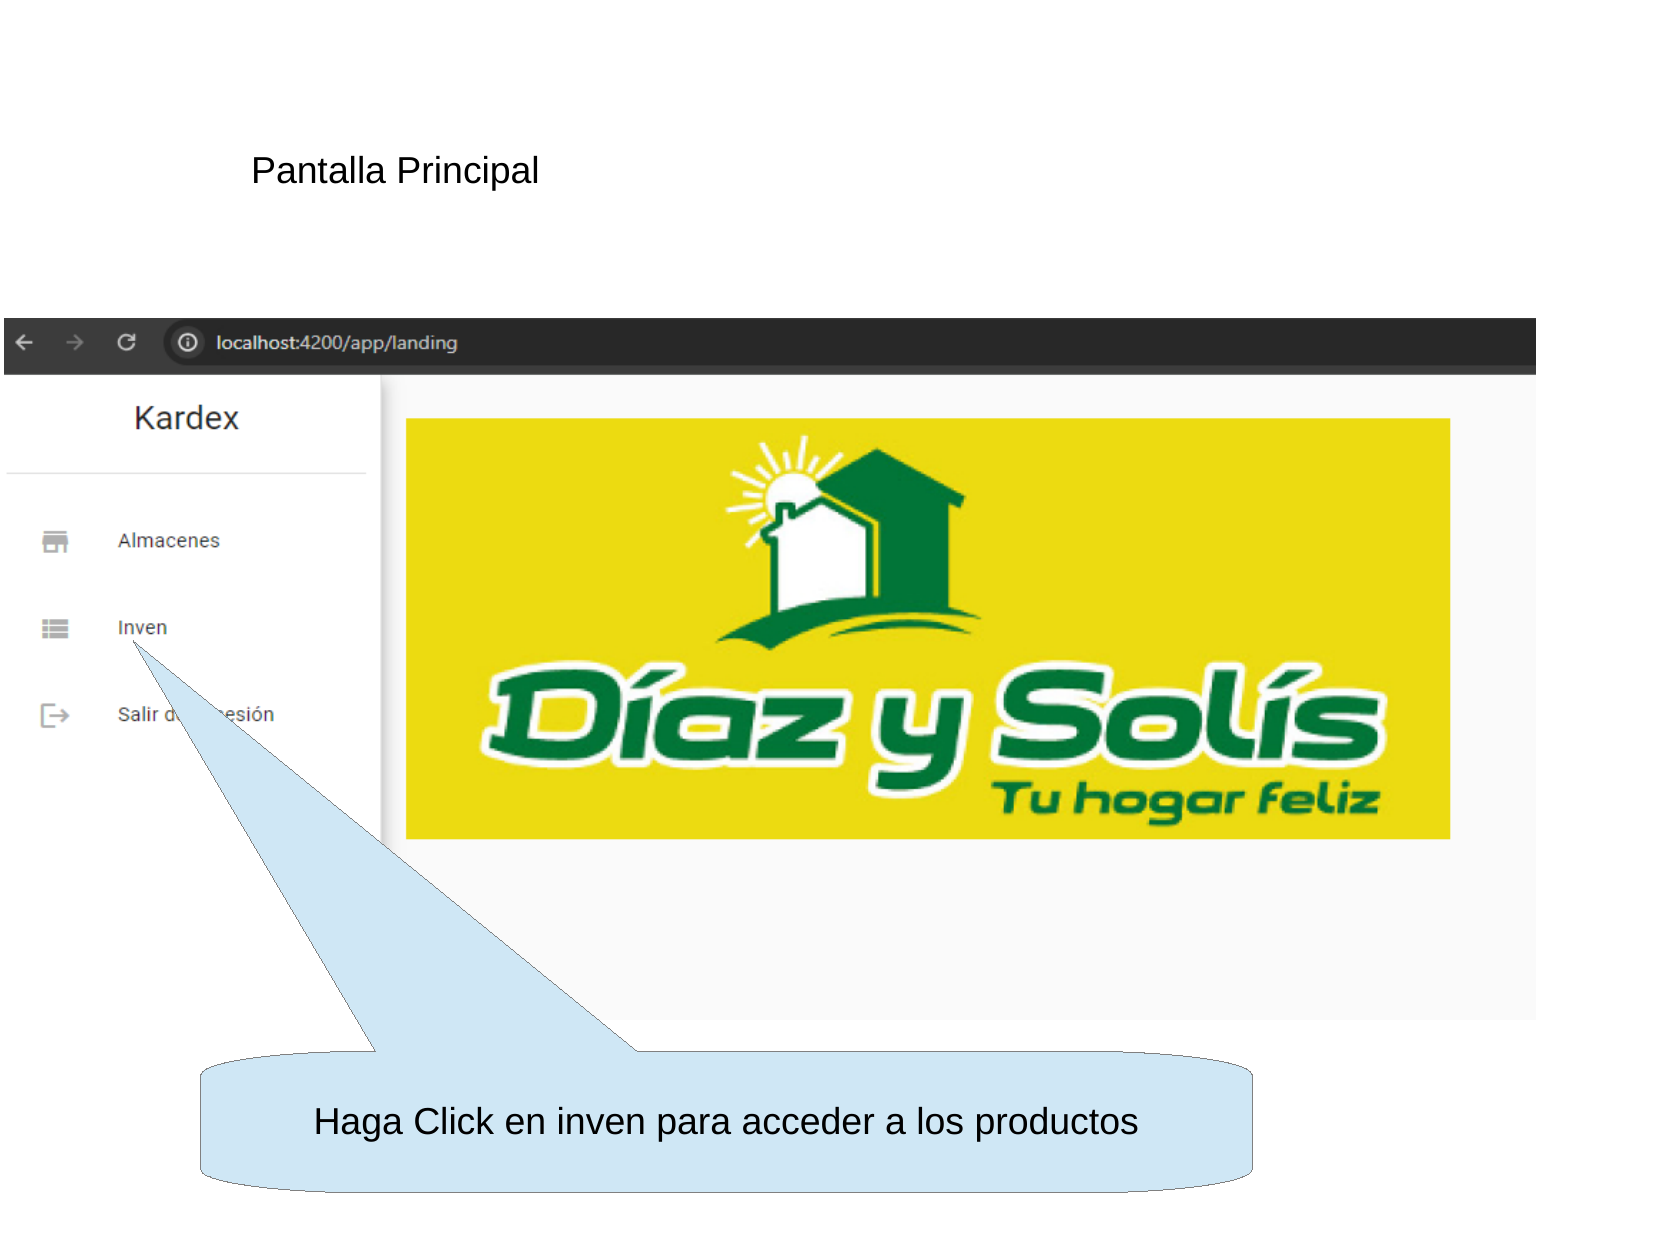

Pantalla Principal
Haga Click en inven para acceder a los productos